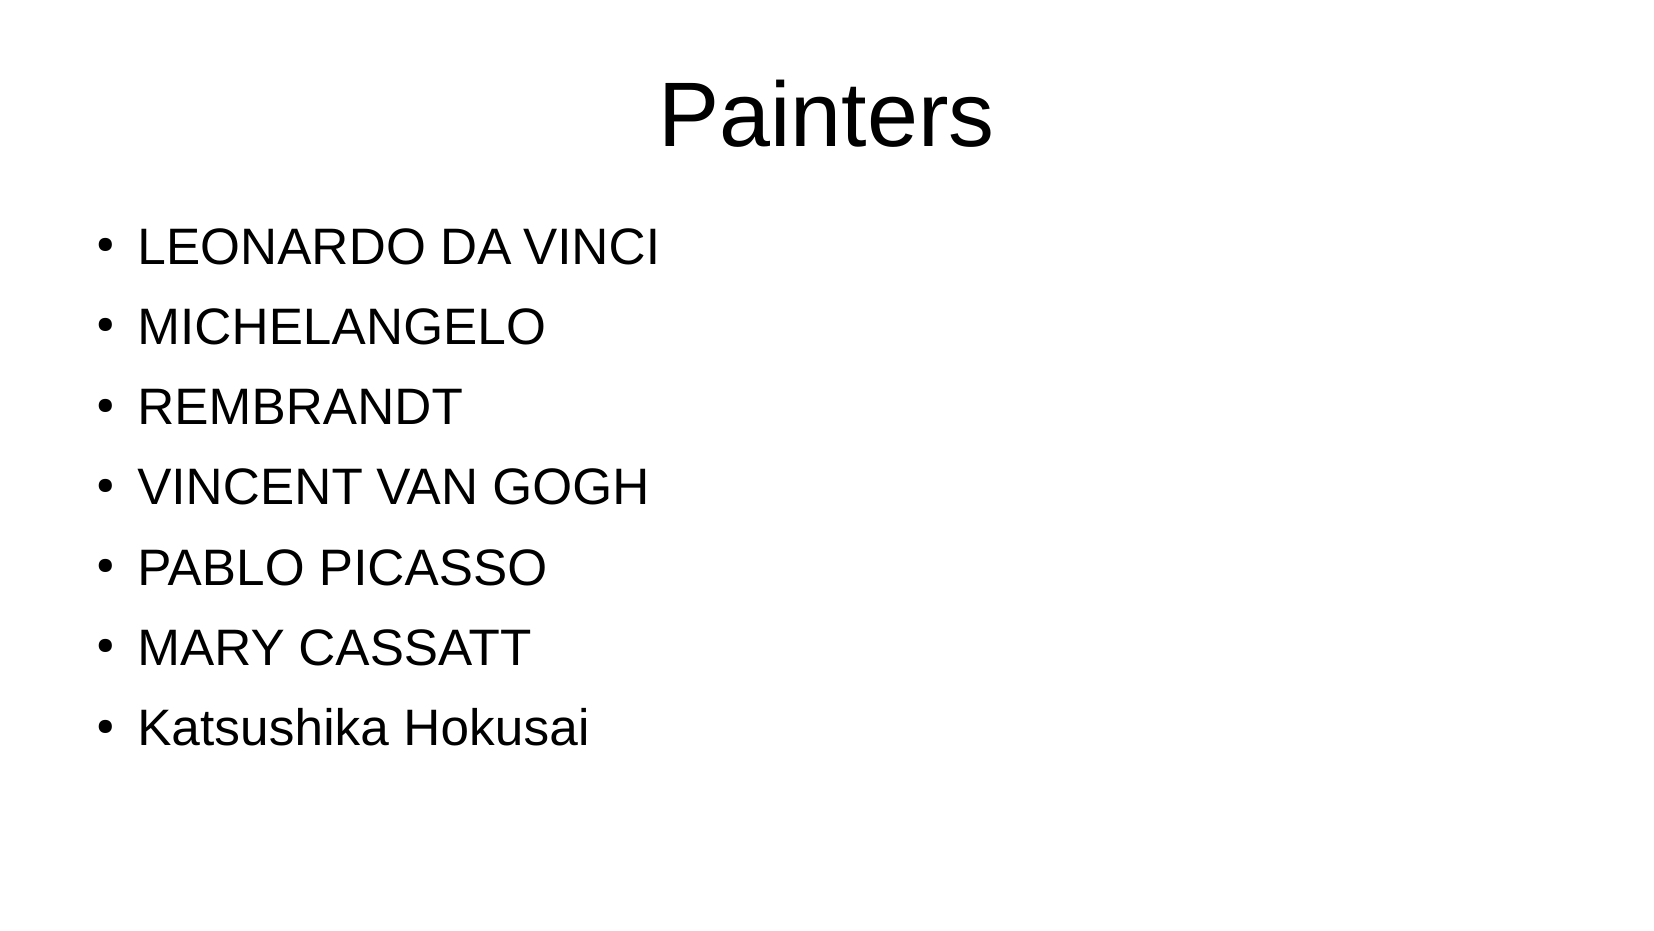

# Painters
LEONARDO DA VINCI
MICHELANGELO
REMBRANDT
VINCENT VAN GOGH
PABLO PICASSO
MARY CASSATT
Katsushika Hokusai